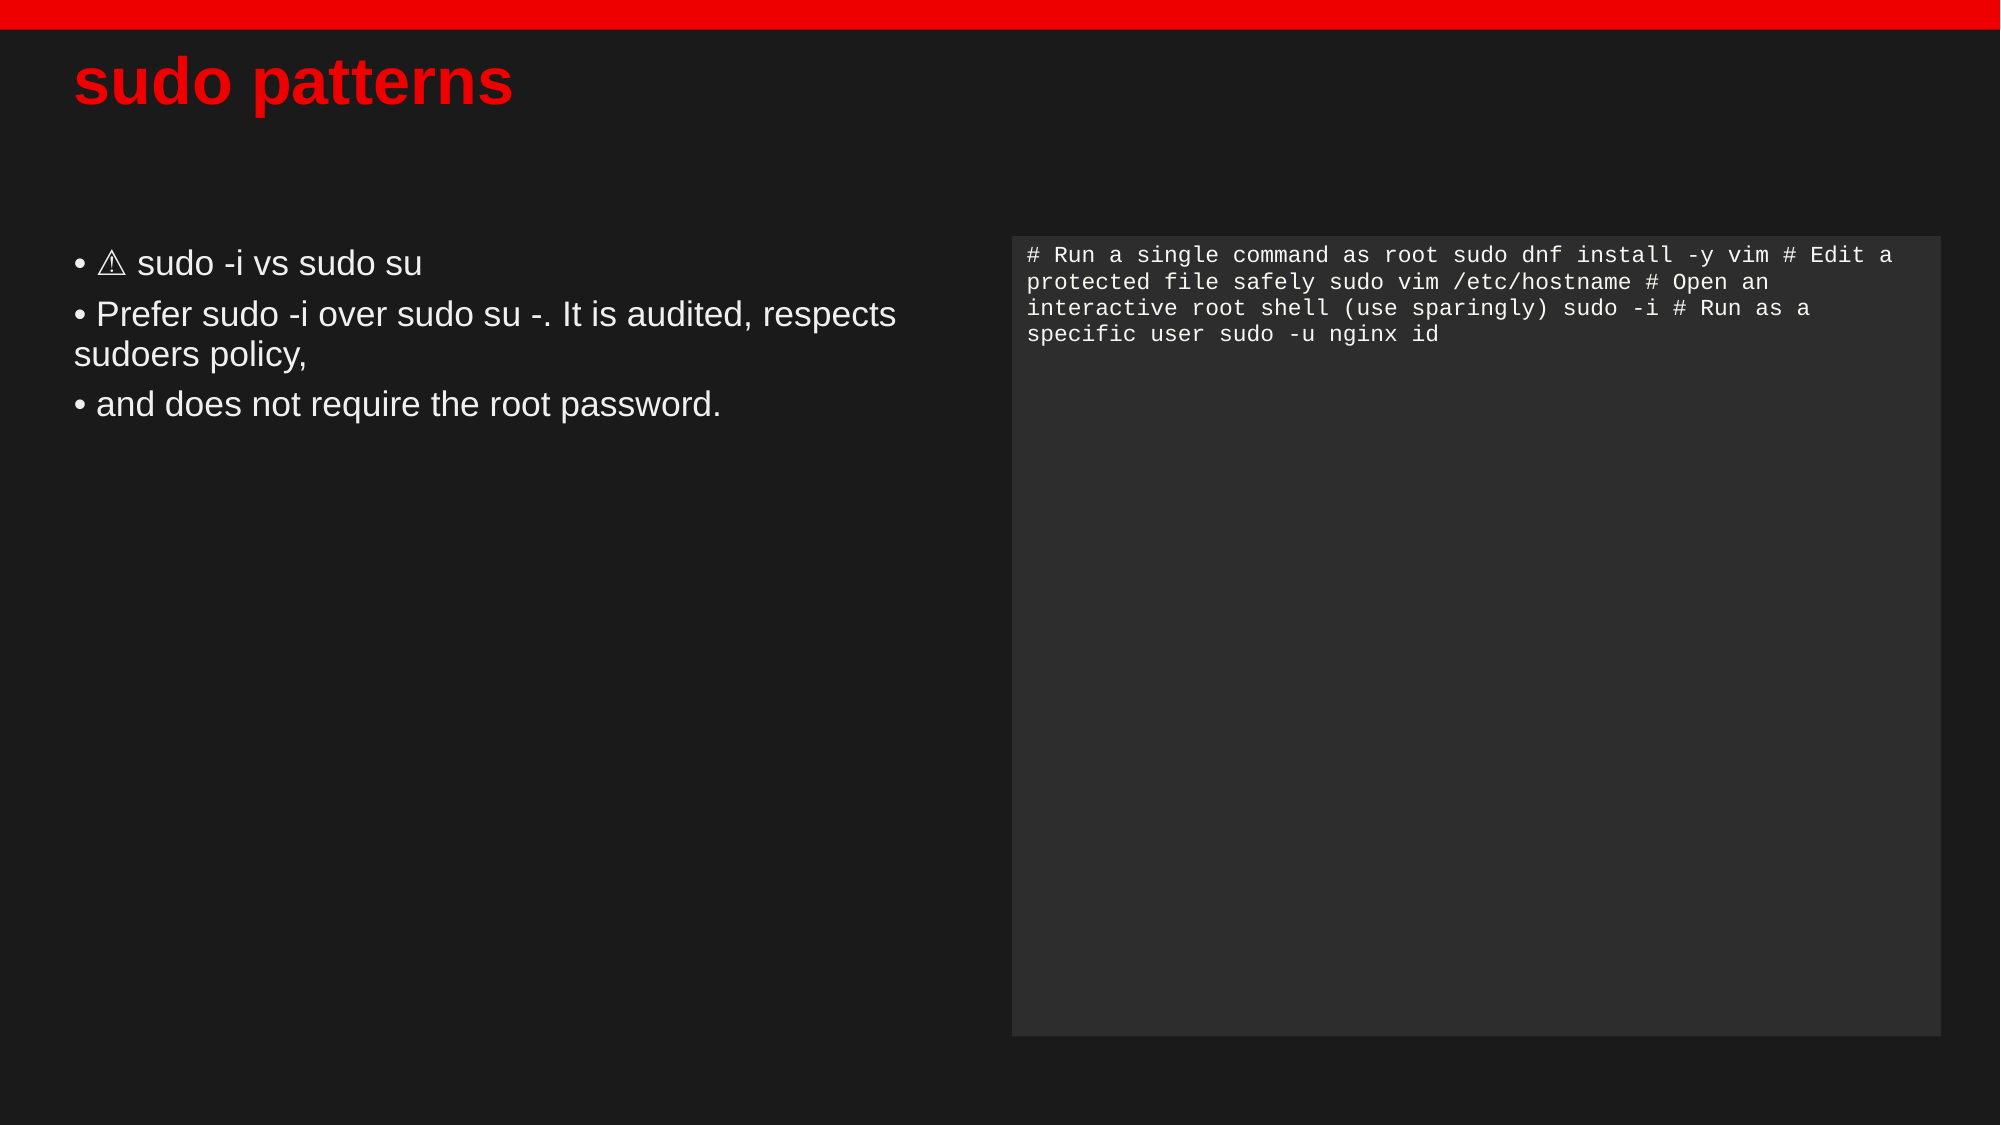

sudo patterns
• ⚠️ sudo -i vs sudo su
• Prefer sudo -i over sudo su -. It is audited, respects sudoers policy,
• and does not require the root password.
# Run a single command as root sudo dnf install -y vim # Edit a protected file safely sudo vim /etc/hostname # Open an interactive root shell (use sparingly) sudo -i # Run as a specific user sudo -u nginx id